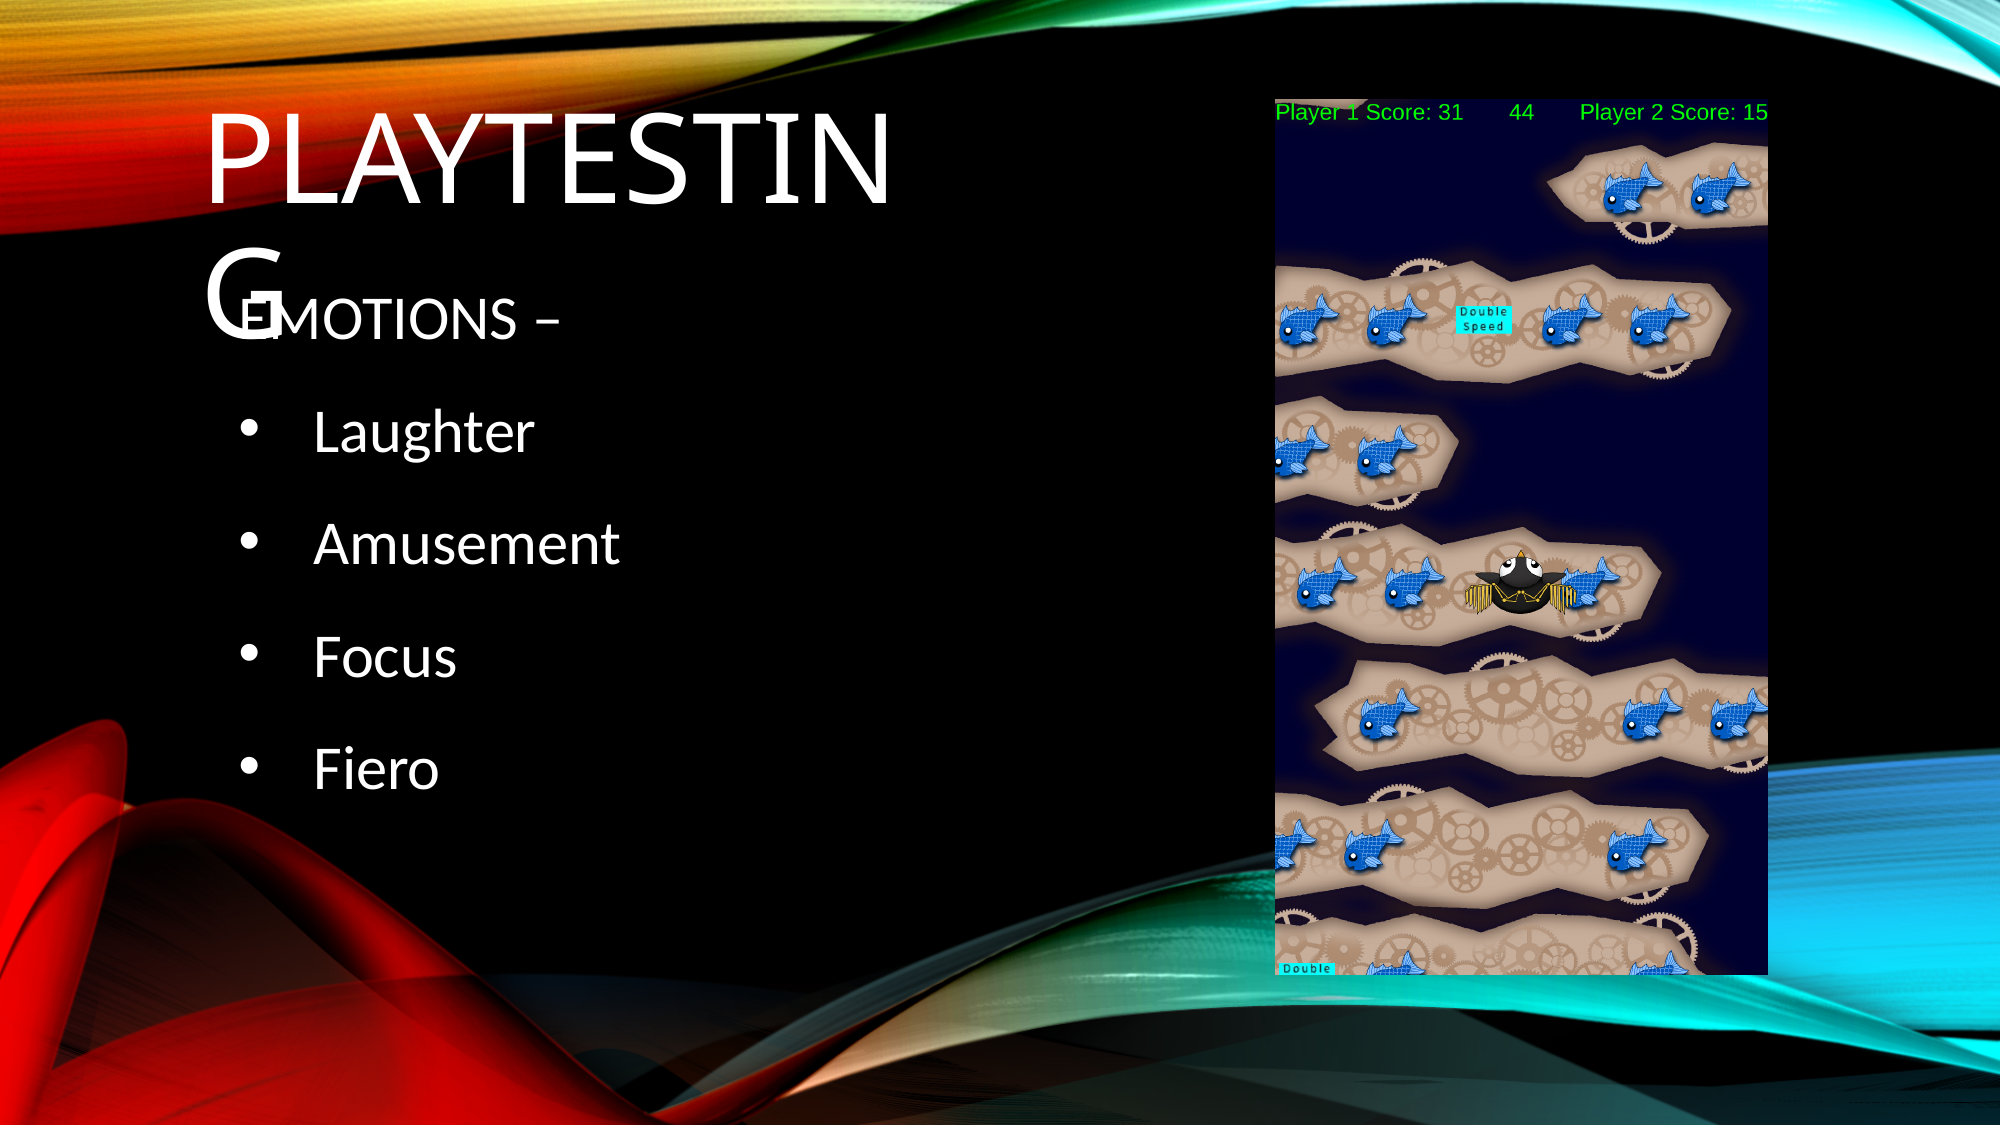

# Playtesting
EMOTIONS –
Laughter
Amusement
Focus
Fiero